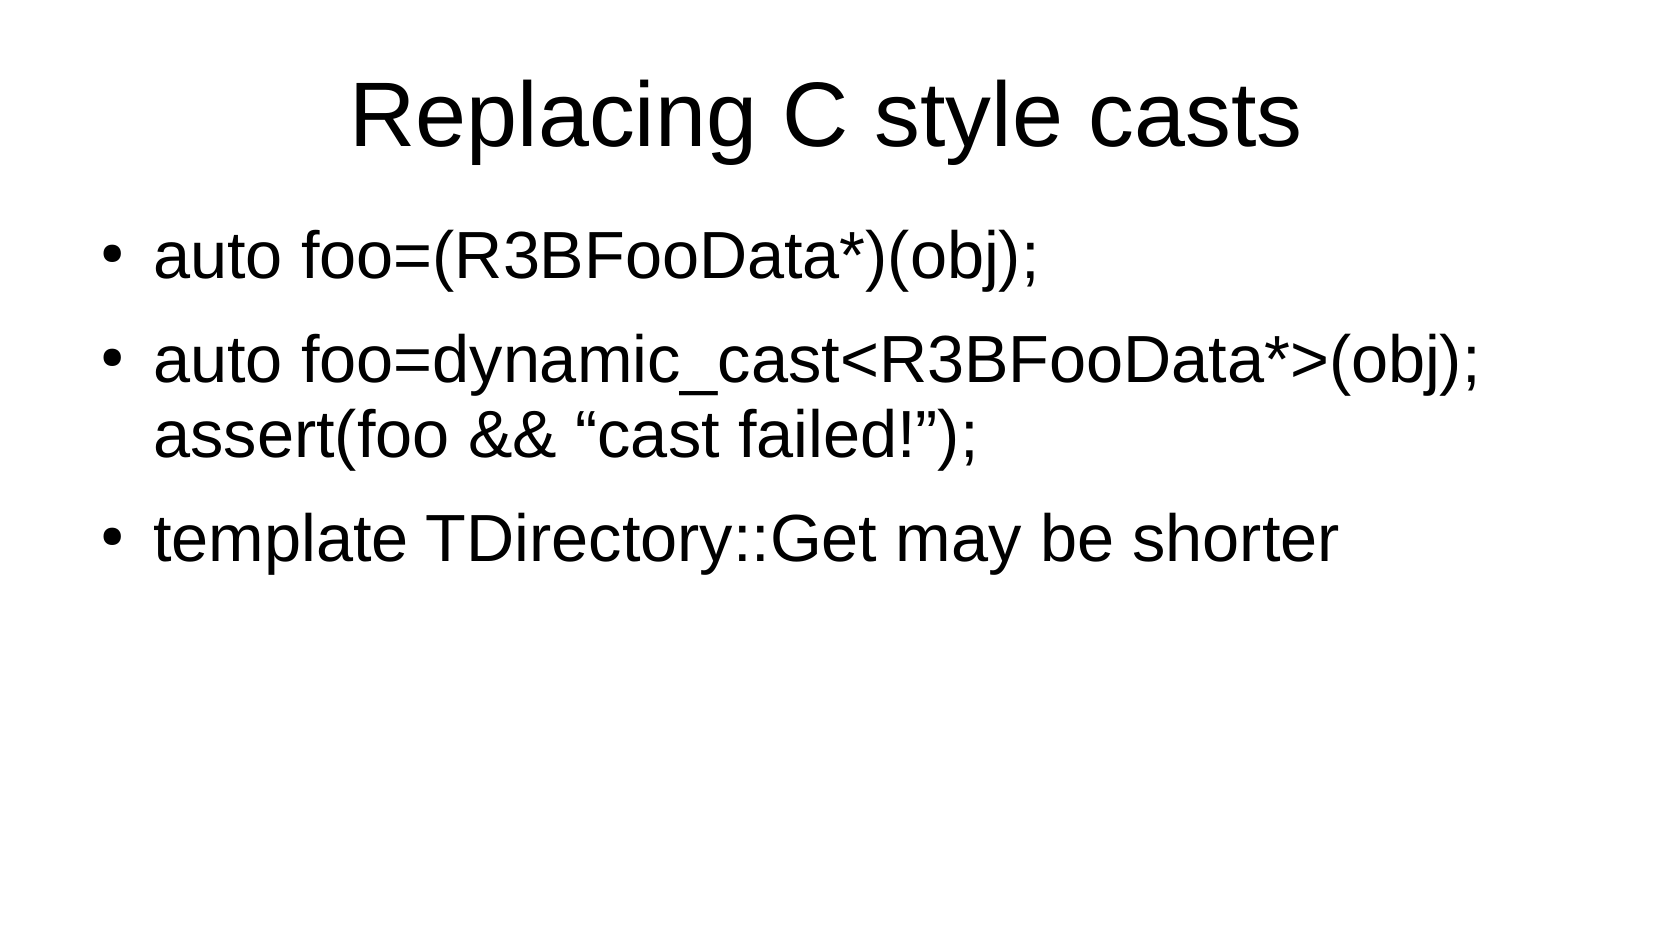

# Replacing C style casts
auto foo=(R3BFooData*)(obj);
auto foo=dynamic_cast<R3BFooData*>(obj);
assert(foo && “cast failed!”);
template TDirectory::Get may be shorter